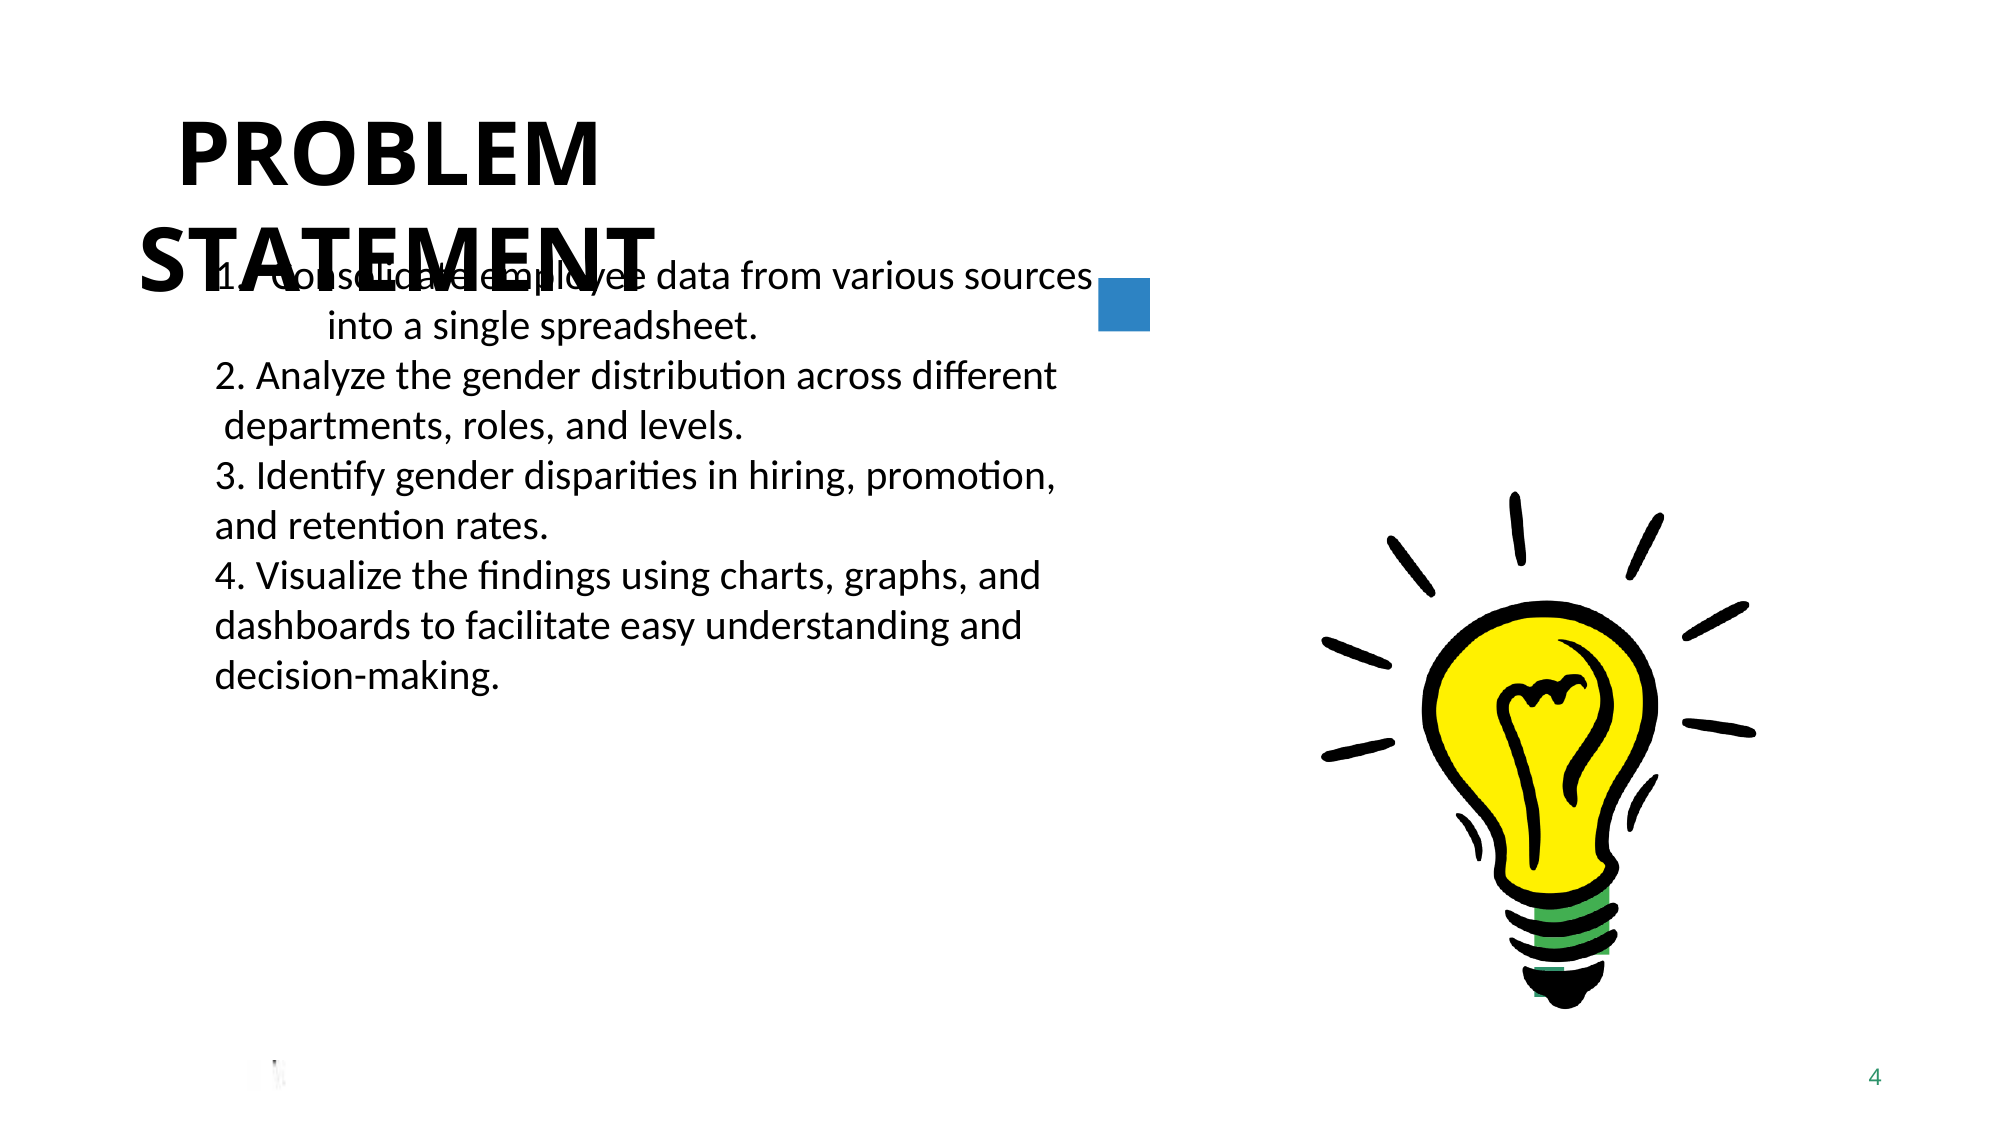

# PROBLEM	STATEMENT
Consolidate employee data from various sources into a single spreadsheet.
2. Analyze the gender distribution across different departments, roles, and levels.
3. Identify gender disparities in hiring, promotion, and retention rates.
4. Visualize the findings using charts, graphs, and dashboards to facilitate easy understanding and decision-making.